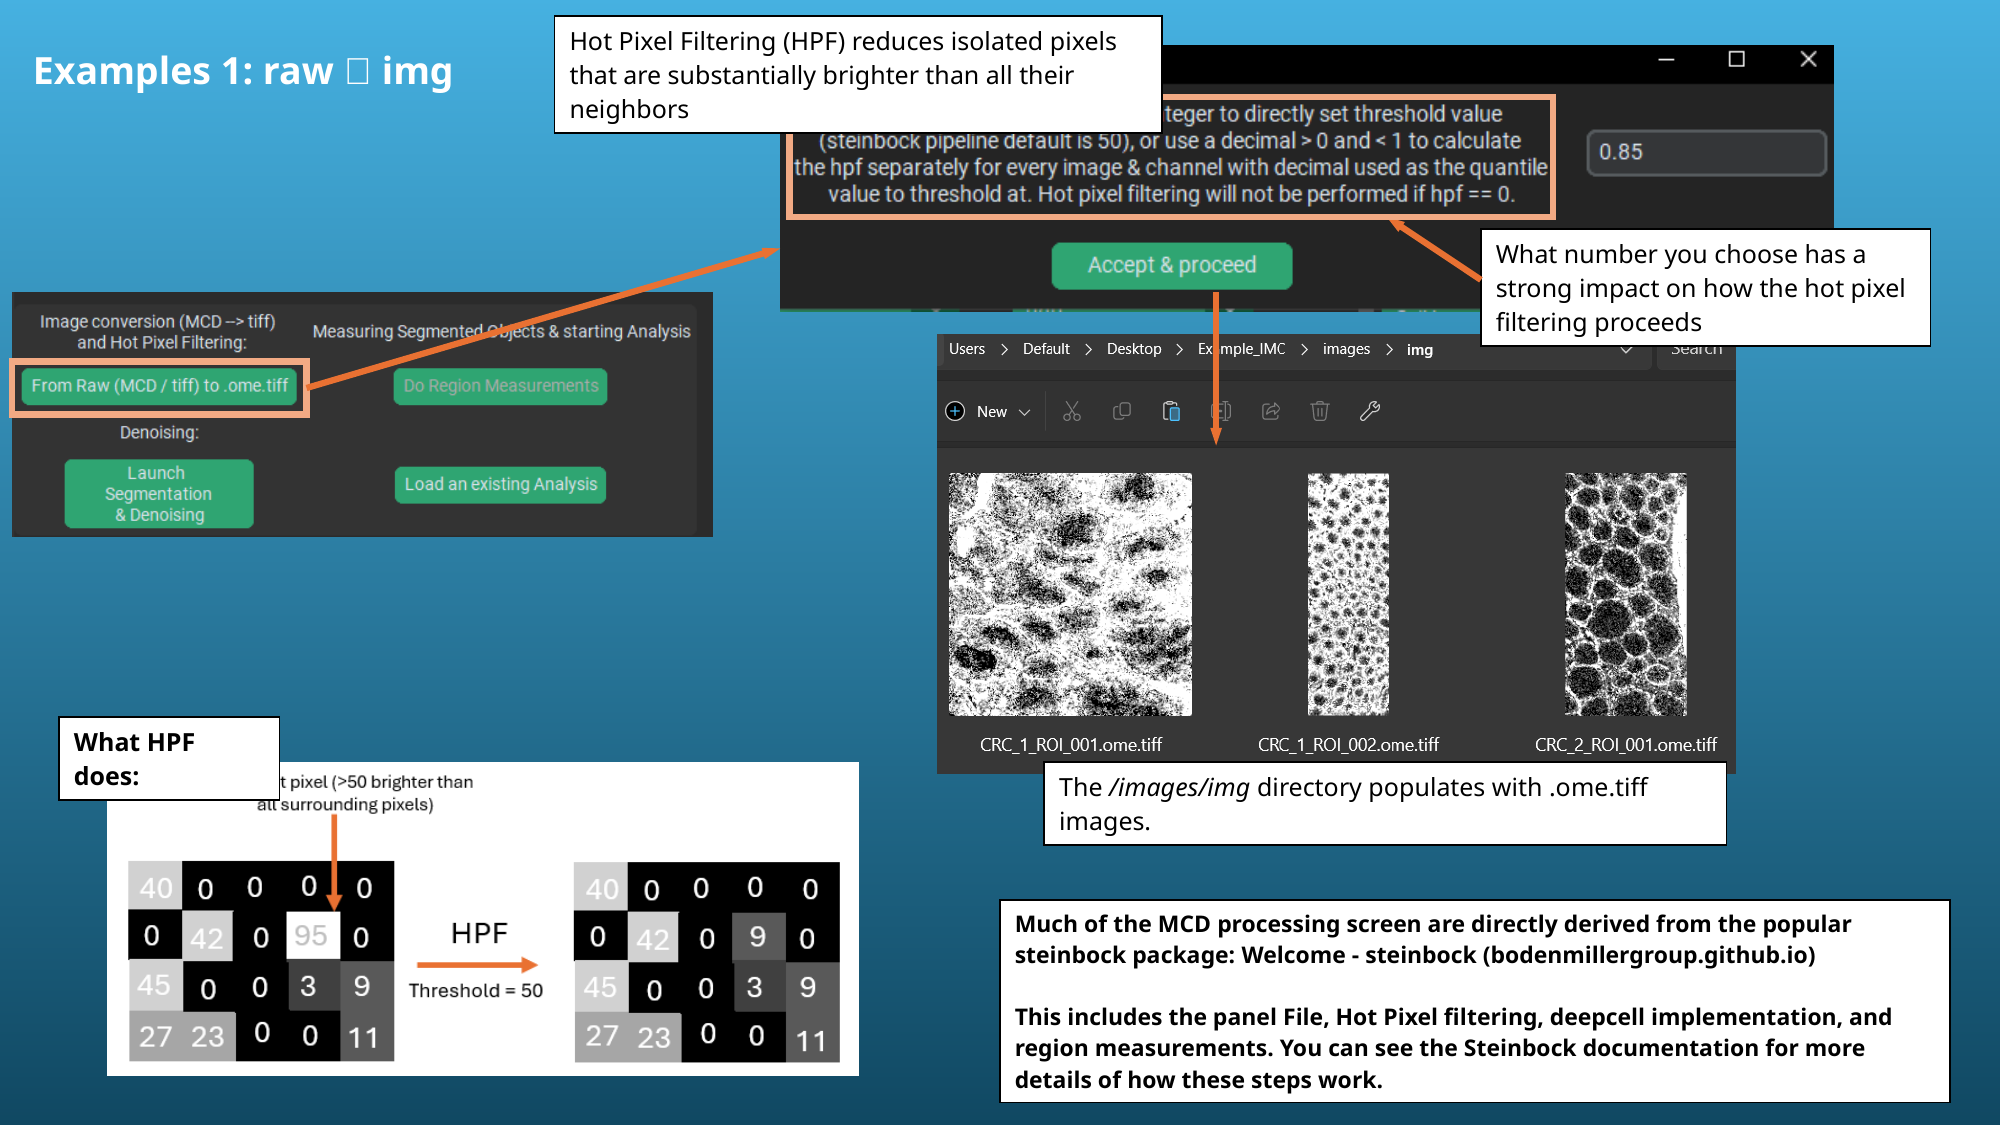

Hot Pixel Filtering (HPF) reduces isolated pixels that are substantially brighter than all their neighbors
Examples 1: raw  img
What number you choose has a strong impact on how the hot pixel filtering proceeds
What HPF does:
The /images/img directory populates with .ome.tiff images.
Much of the MCD processing screen are directly derived from the popular steinbock package: Welcome - steinbock (bodenmillergroup.github.io)
This includes the panel File, Hot Pixel filtering, deepcell implementation, and region measurements. You can see the Steinbock documentation for more details of how these steps work.